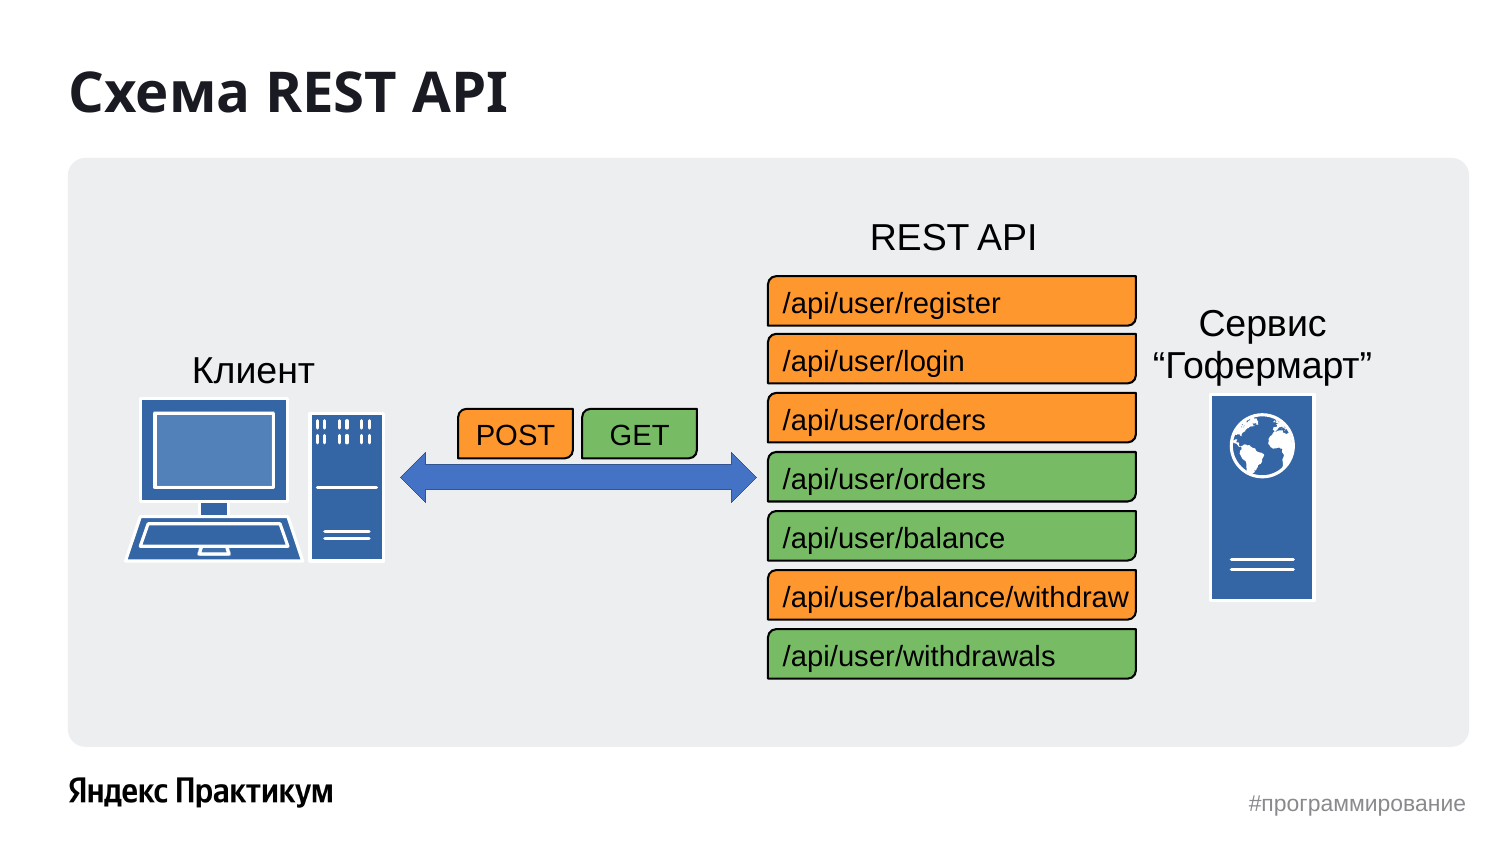

# Схема REST API
REST API
/api/user/register
Сервис
“Гофермарт”
/api/user/login
Клиент
/api/user/orders
POST
GET
/api/user/orders
/api/user/balance
/api/user/balance/withdraw
/api/user/withdrawals